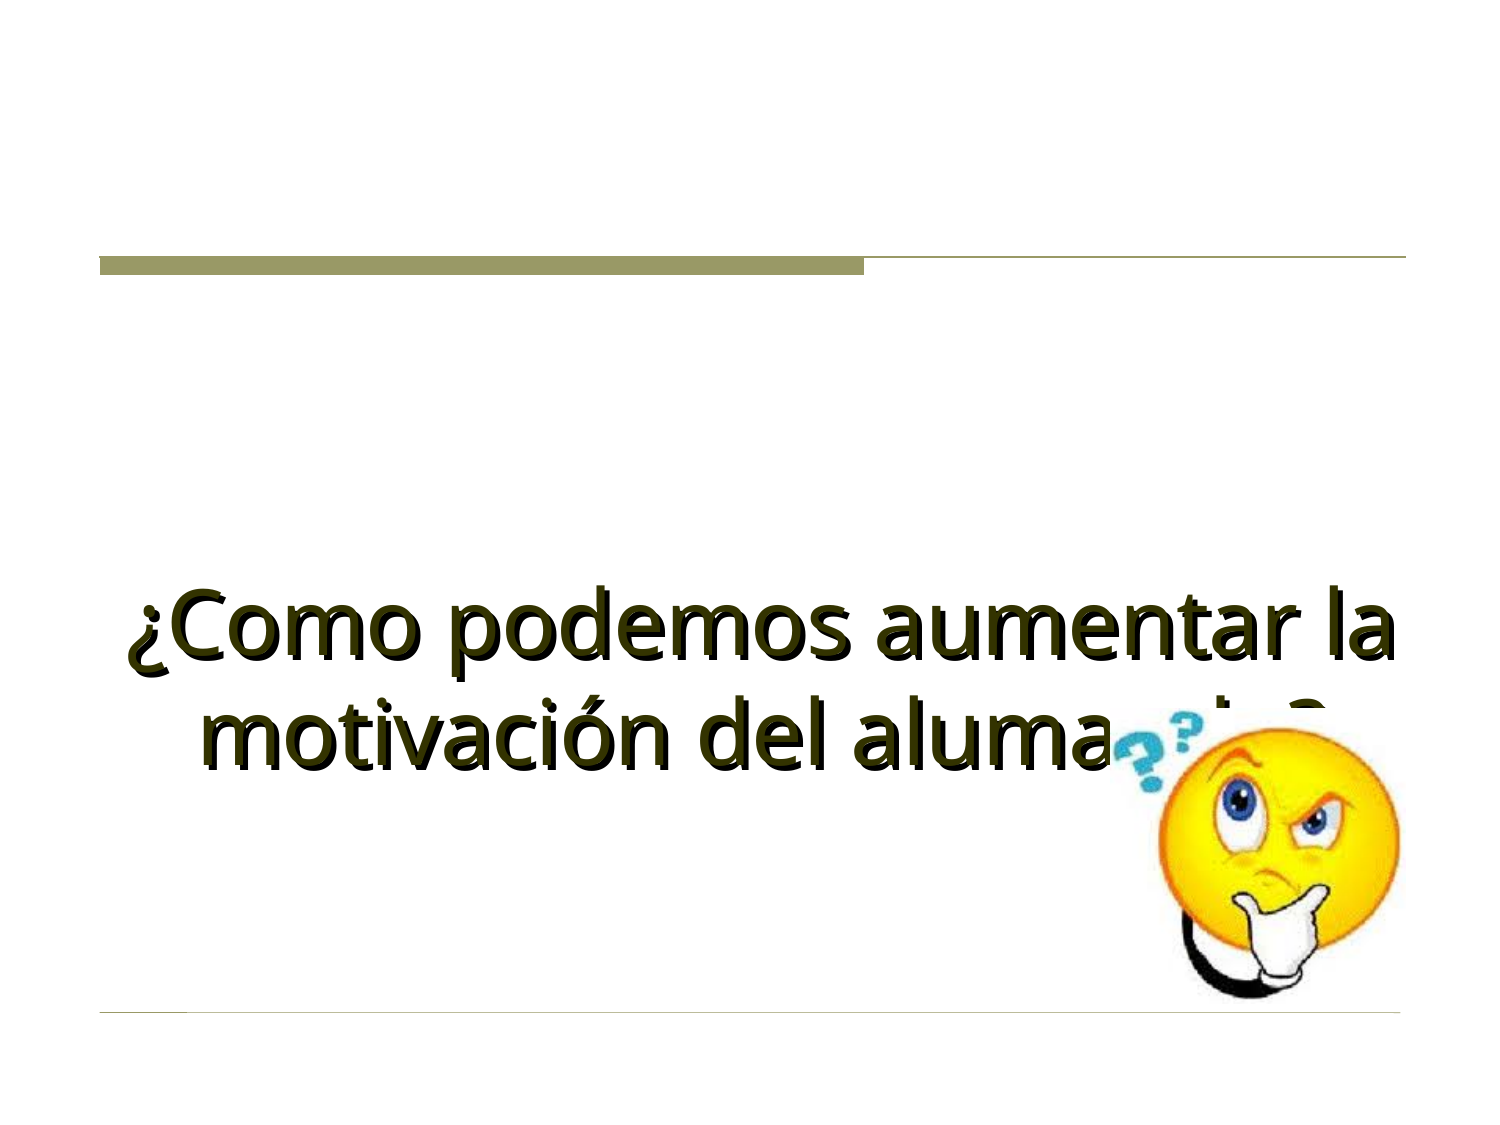

# ¿Como podemos aumentar la motivación del alumando?